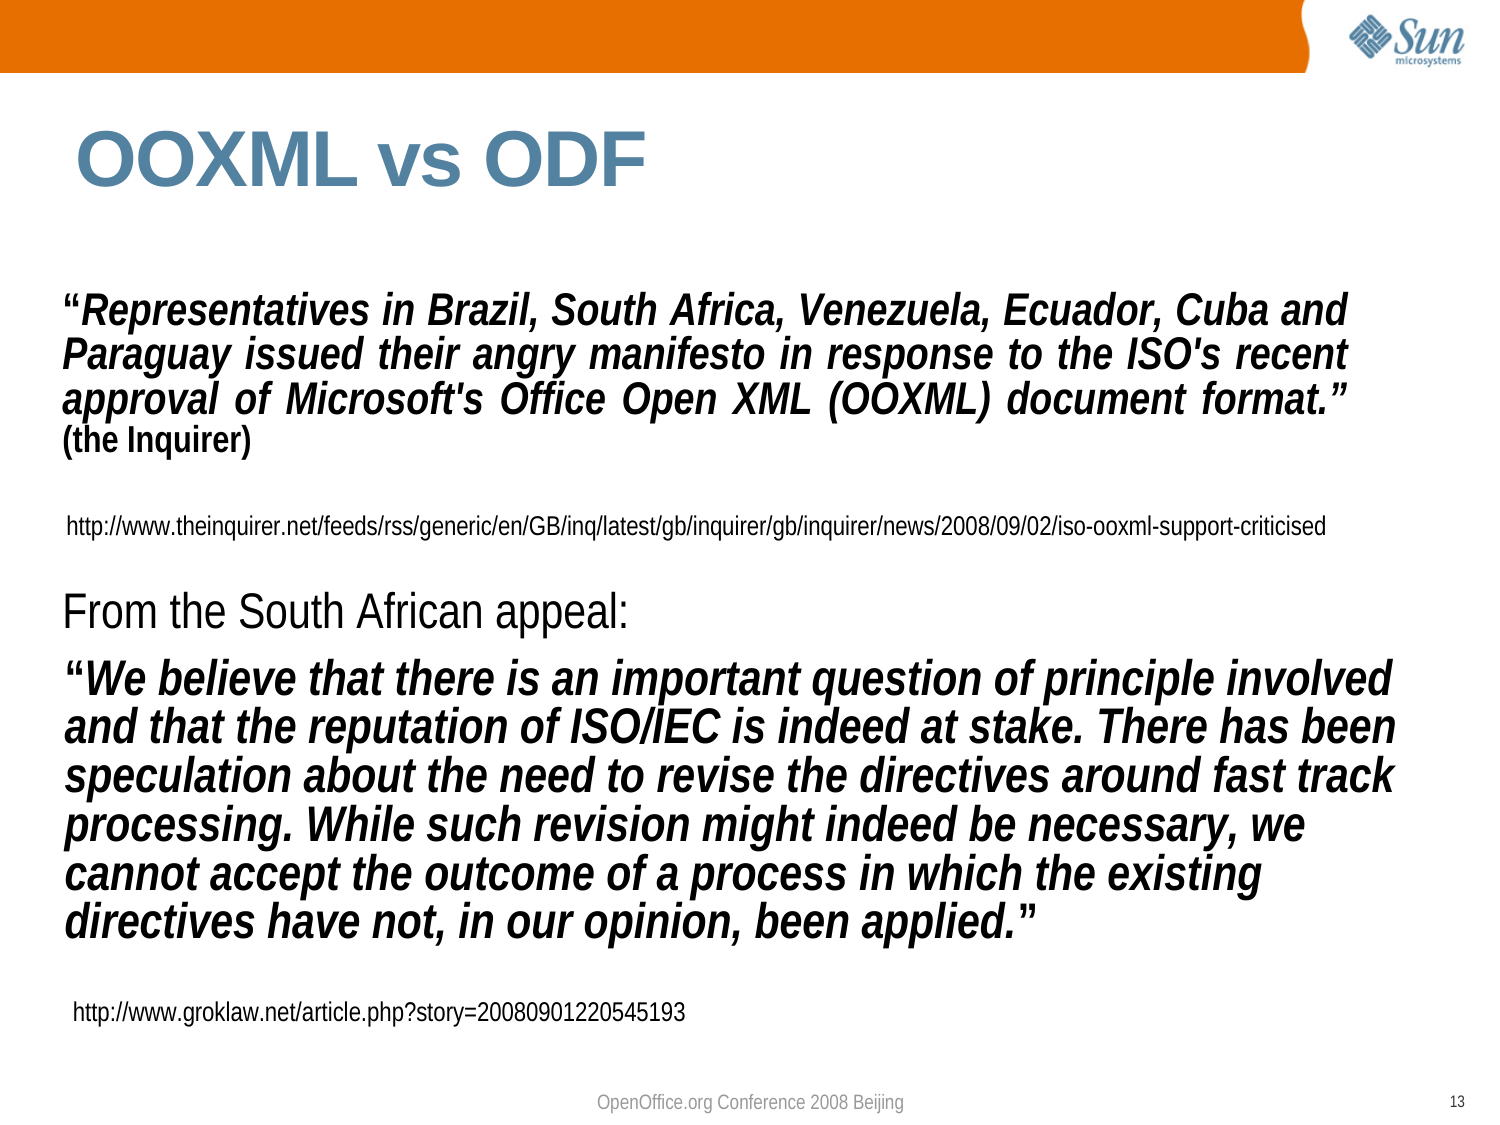

# OOXML vs ODF
“Representatives in Brazil, South Africa, Venezuela, Ecuador, Cuba and Paraguay issued their angry manifesto in response to the ISO's recent approval of Microsoft's Office Open XML (OOXML) document format.” (the Inquirer)
http://www.theinquirer.net/feeds/rss/generic/en/GB/inq/latest/gb/inquirer/gb/inquirer/news/2008/09/02/iso-ooxml-support-criticised
From the South African appeal:
“We believe that there is an important question of principle involved and that the reputation of ISO/IEC is indeed at stake. There has been speculation about the need to revise the directives around fast track processing. While such revision might indeed be necessary, we cannot accept the outcome of a process in which the existing directives have not, in our opinion, been applied.”
http://www.groklaw.net/article.php?story=20080901220545193